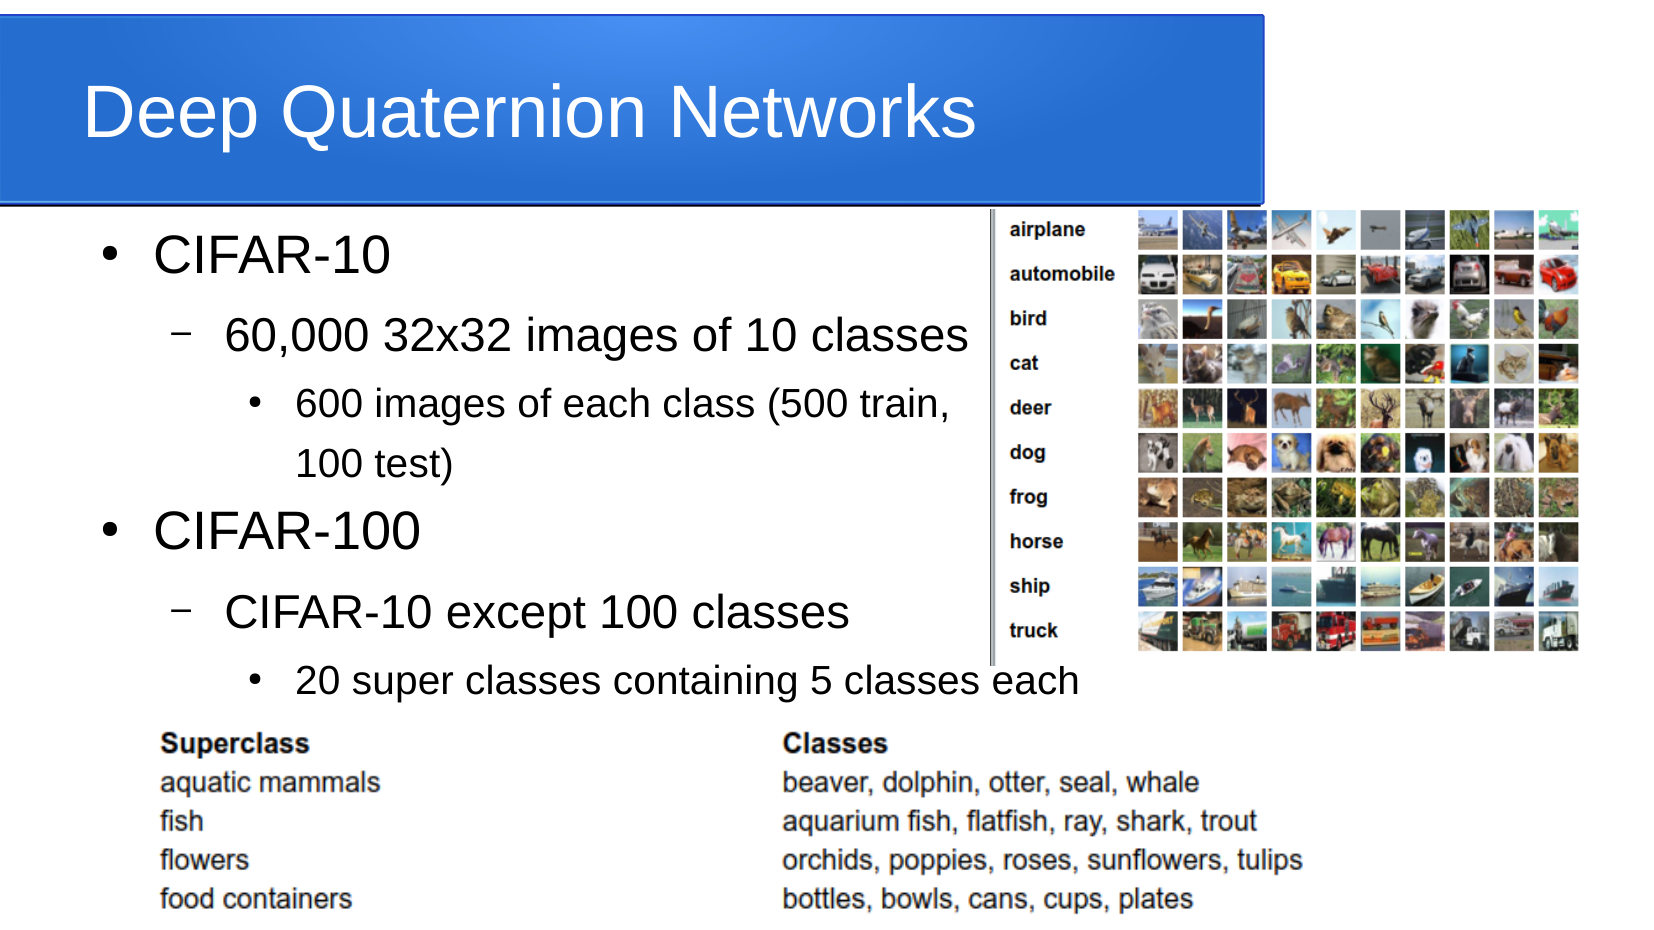

# Deep Quaternion Networks
CIFAR-10
60,000 32x32 images of 10 classes
600 images of each class (500 train,
100 test)
CIFAR-100
CIFAR-10 except 100 classes
20 super classes containing 5 classes each